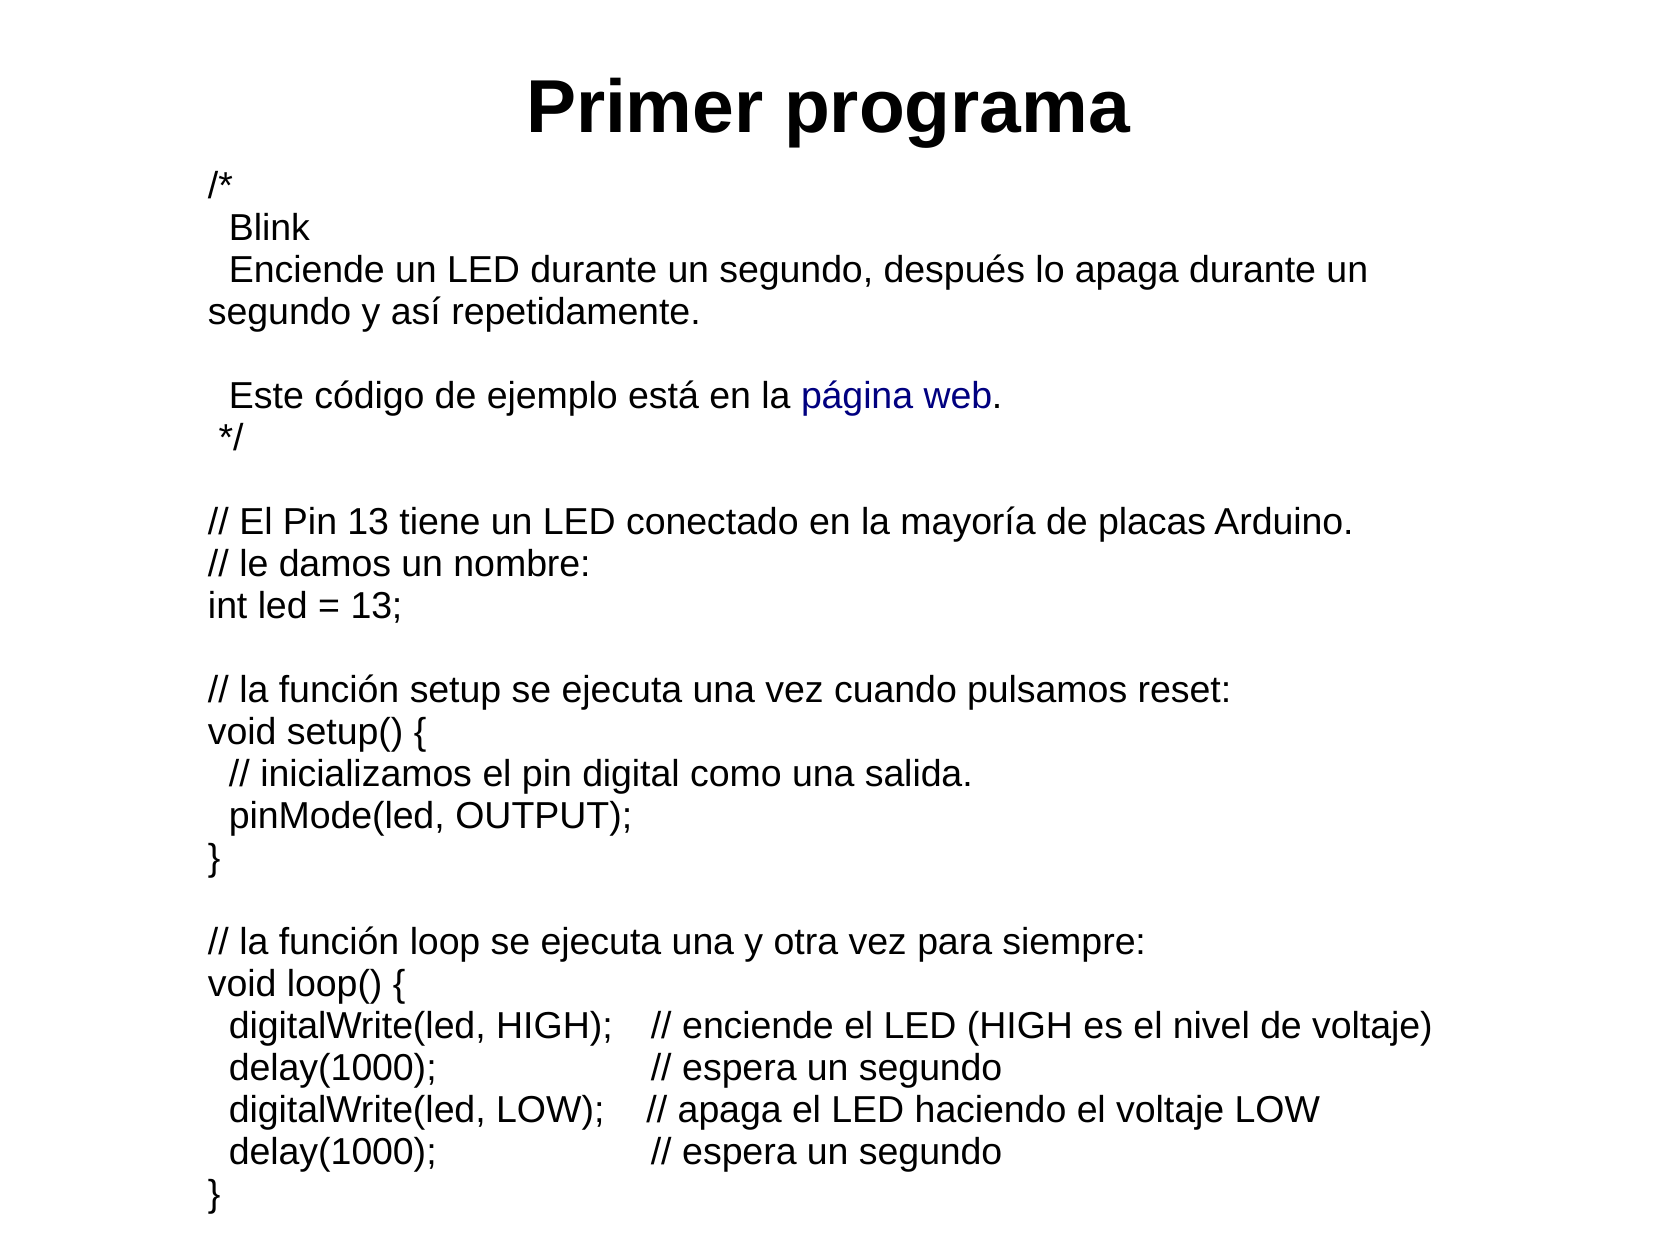

# Primer programa
/*
 Blink
 Enciende un LED durante un segundo, después lo apaga durante un segundo y así repetidamente.
 Este código de ejemplo está en la página web.
 */
// El Pin 13 tiene un LED conectado en la mayoría de placas Arduino.
// le damos un nombre:
int led = 13;
// la función setup se ejecuta una vez cuando pulsamos reset:
void setup() {
 // inicializamos el pin digital como una salida.
 pinMode(led, OUTPUT);
}
// la función loop se ejecuta una y otra vez para siempre:
void loop() {
 digitalWrite(led, HIGH);	// enciende el LED (HIGH es el nivel de voltaje)
 delay(1000); 	// espera un segundo
 digitalWrite(led, LOW); // apaga el LED haciendo el voltaje LOW
 delay(1000); 	// espera un segundo
}